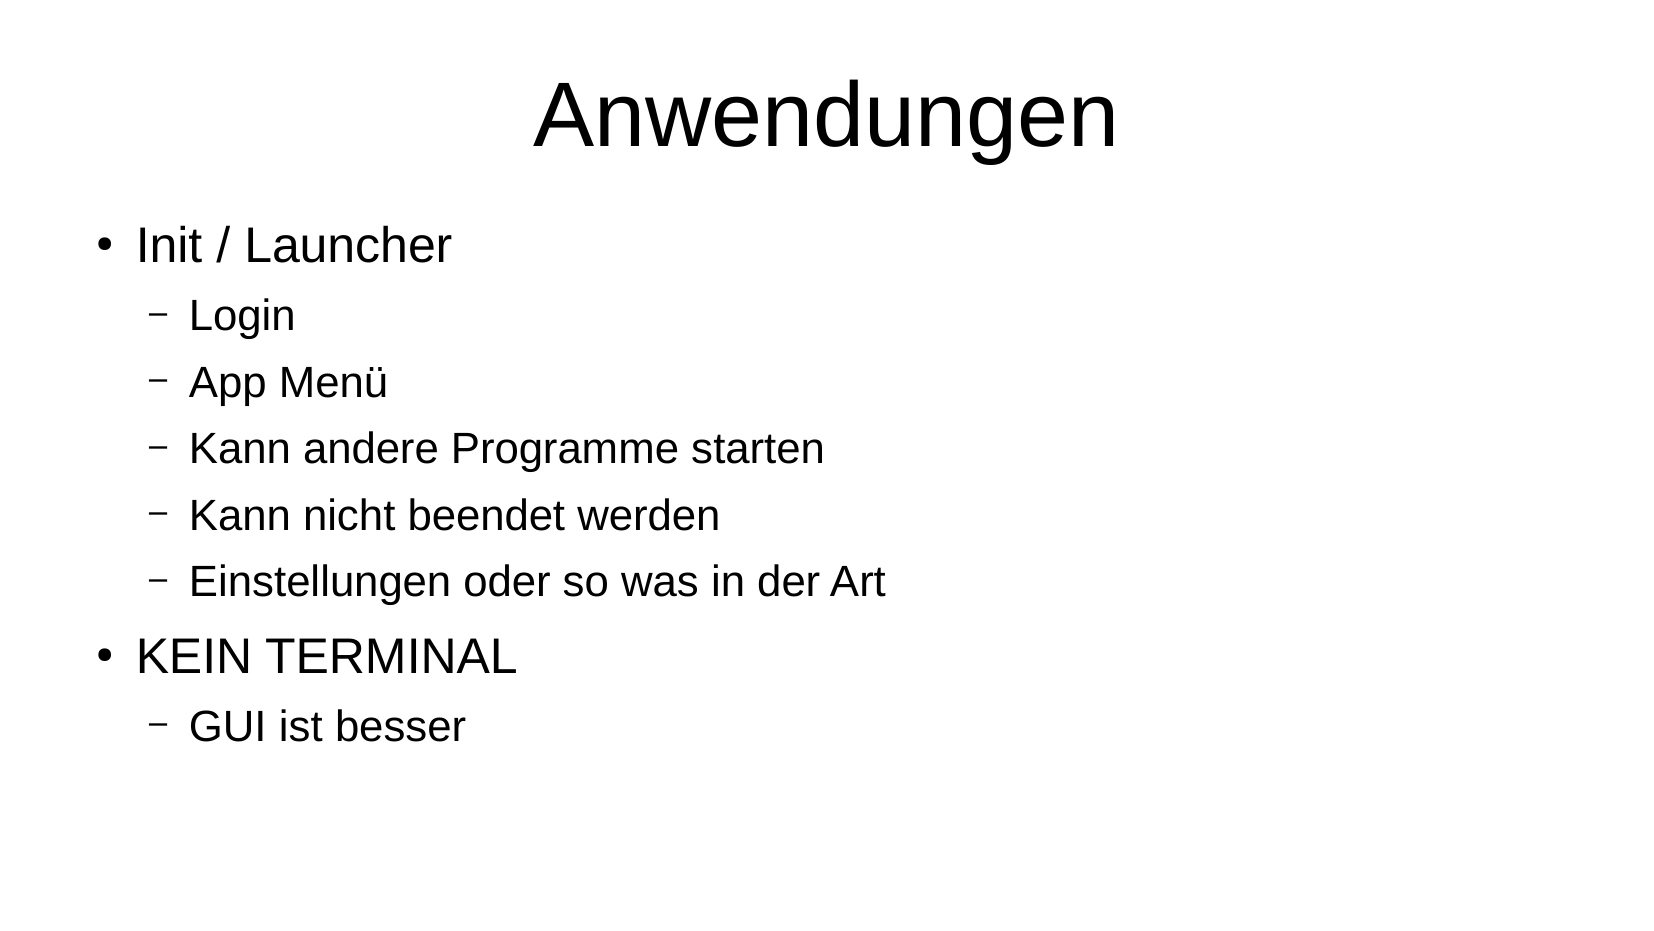

# Anwendungen
Init / Launcher
Login
App Menü
Kann andere Programme starten
Kann nicht beendet werden
Einstellungen oder so was in der Art
KEIN TERMINAL
GUI ist besser